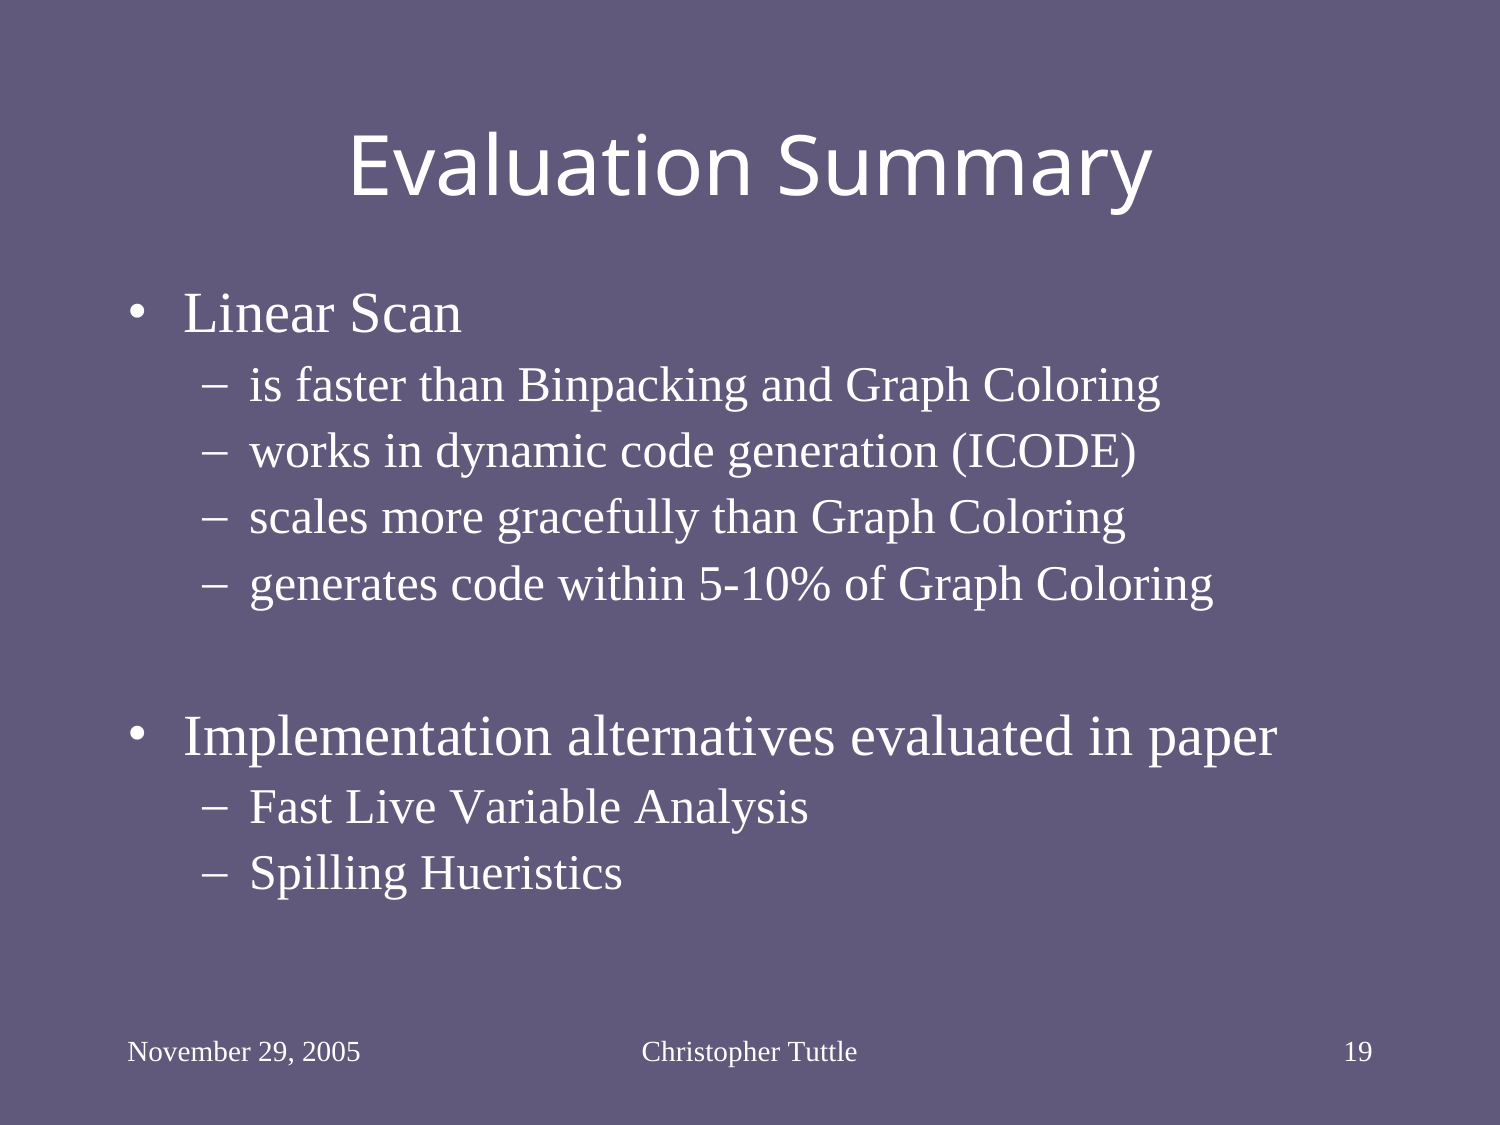

# Evaluation Summary
Linear Scan
is faster than Binpacking and Graph Coloring
works in dynamic code generation (ICODE)
scales more gracefully than Graph Coloring
generates code within 5-10% of Graph Coloring
Implementation alternatives evaluated in paper
Fast Live Variable Analysis
Spilling Hueristics
November 29, 2005
Christopher Tuttle
19